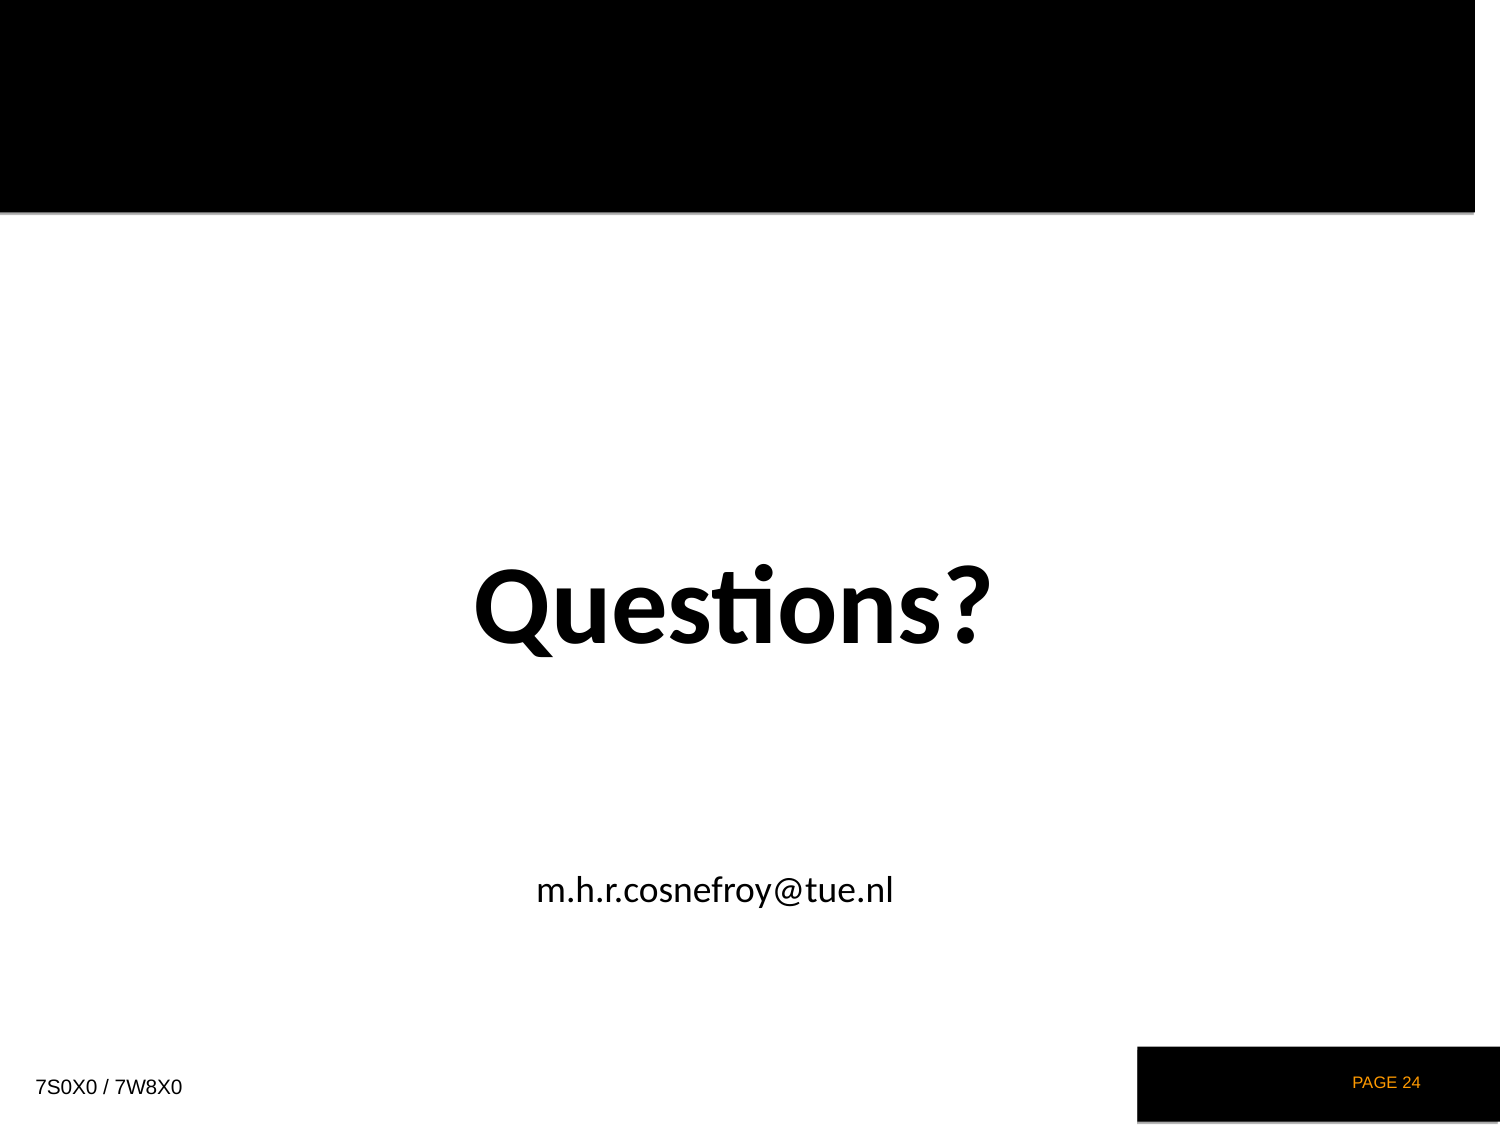

#
Questions?
 m.h.r.cosnefroy@tue.nl
PAGE 24
7S0X0 / 7W8X0
2017/02/09
PAGE